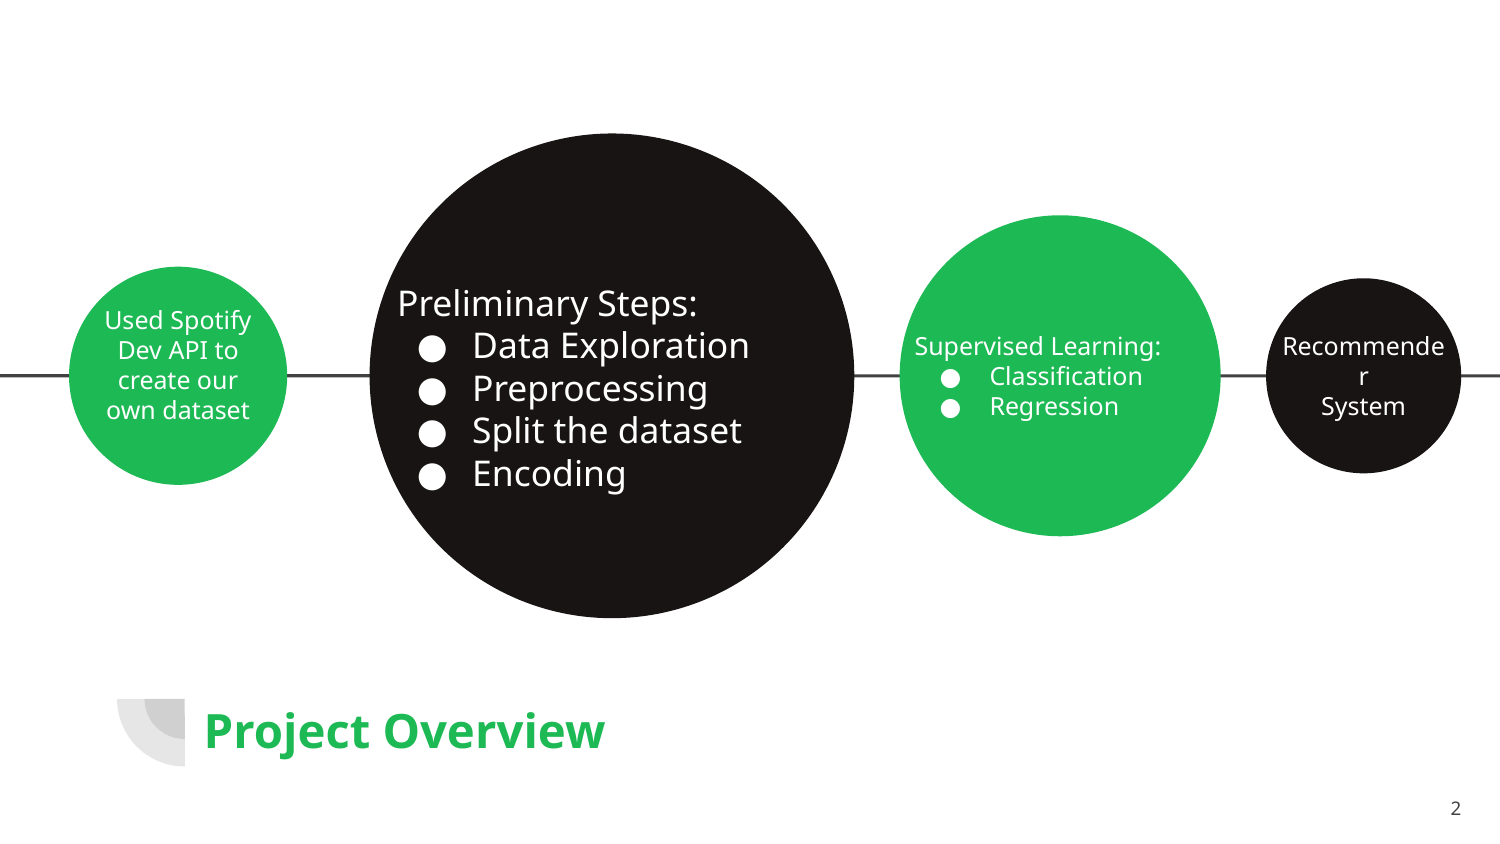

Preliminary Steps:
Data Exploration
Preprocessing
Split the dataset
Encoding
Supervised Learning:
Classification
Regression
Used Spotify Dev API to create our own dataset
Recommender
System
# Project Overview